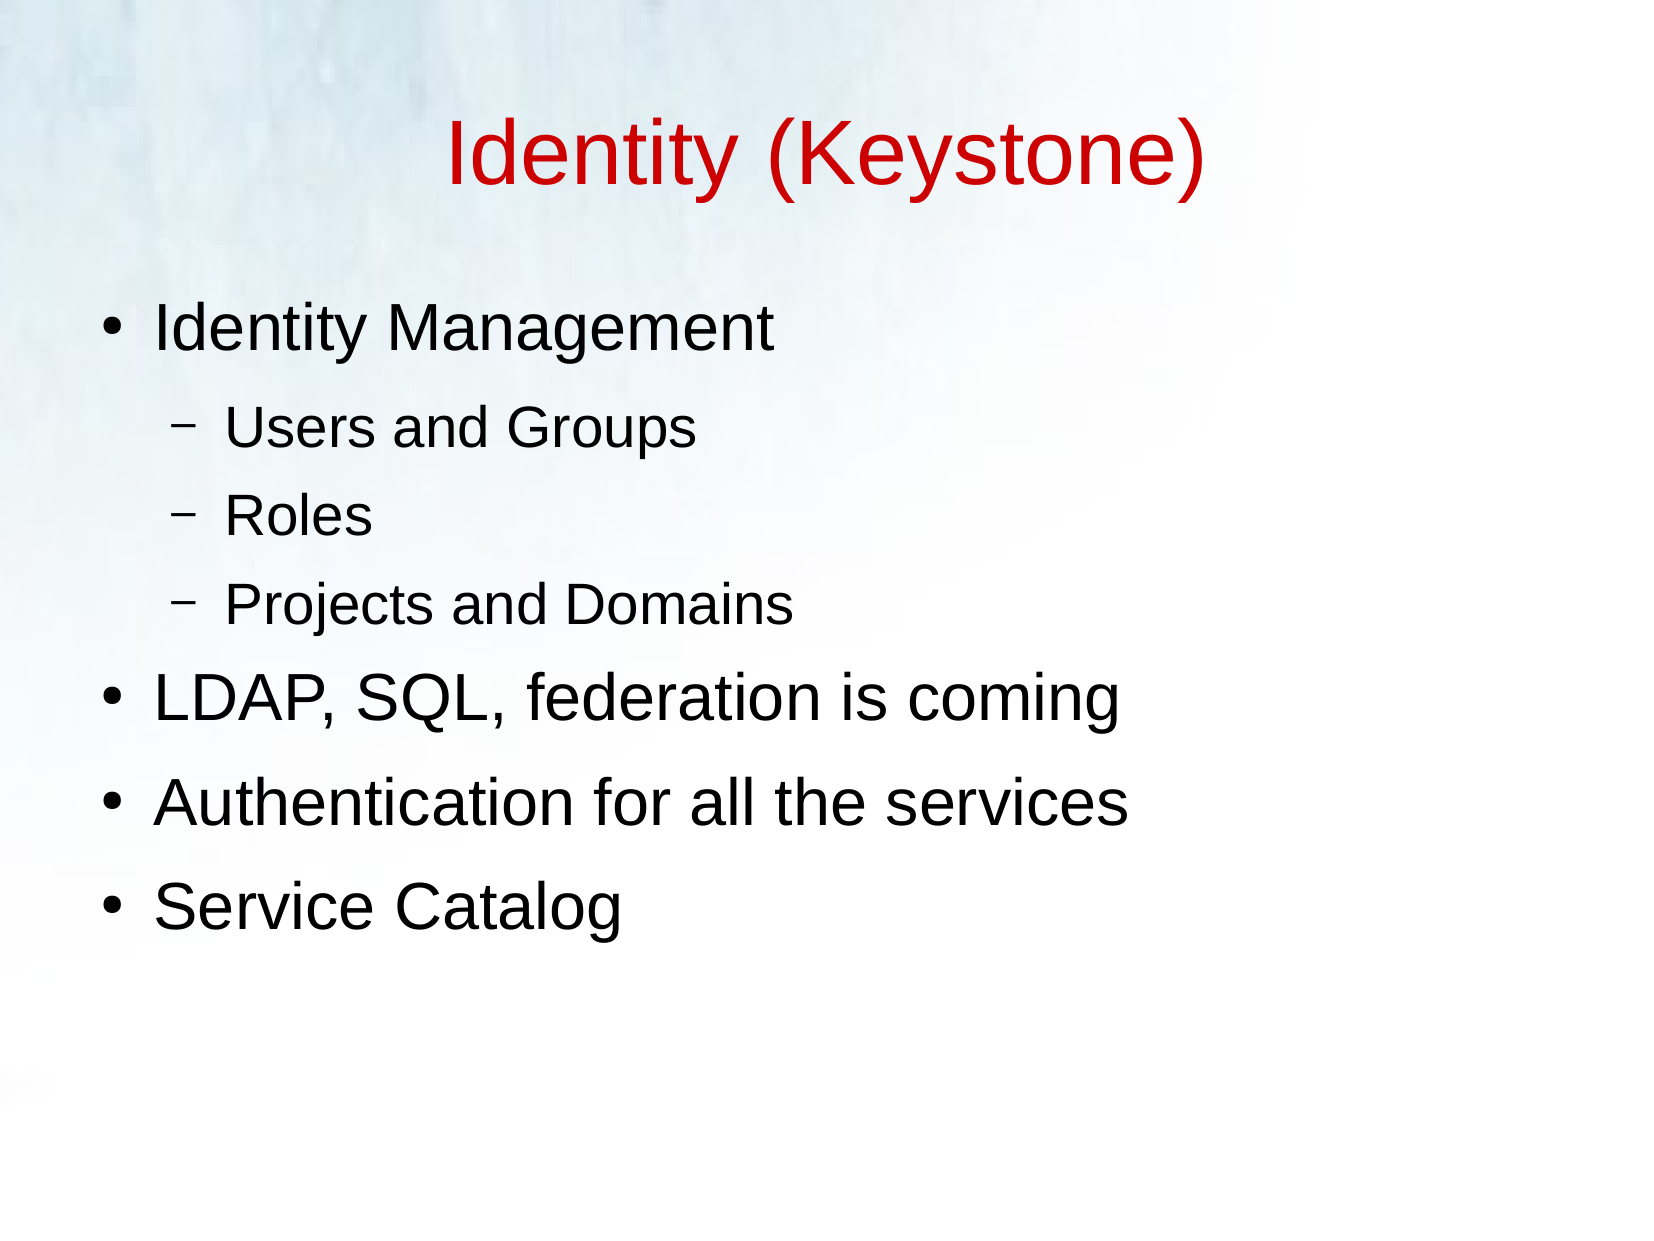

# Identity (Keystone)
Identity Management
Users and Groups
Roles
Projects and Domains
LDAP, SQL, federation is coming
Authentication for all the services
Service Catalog